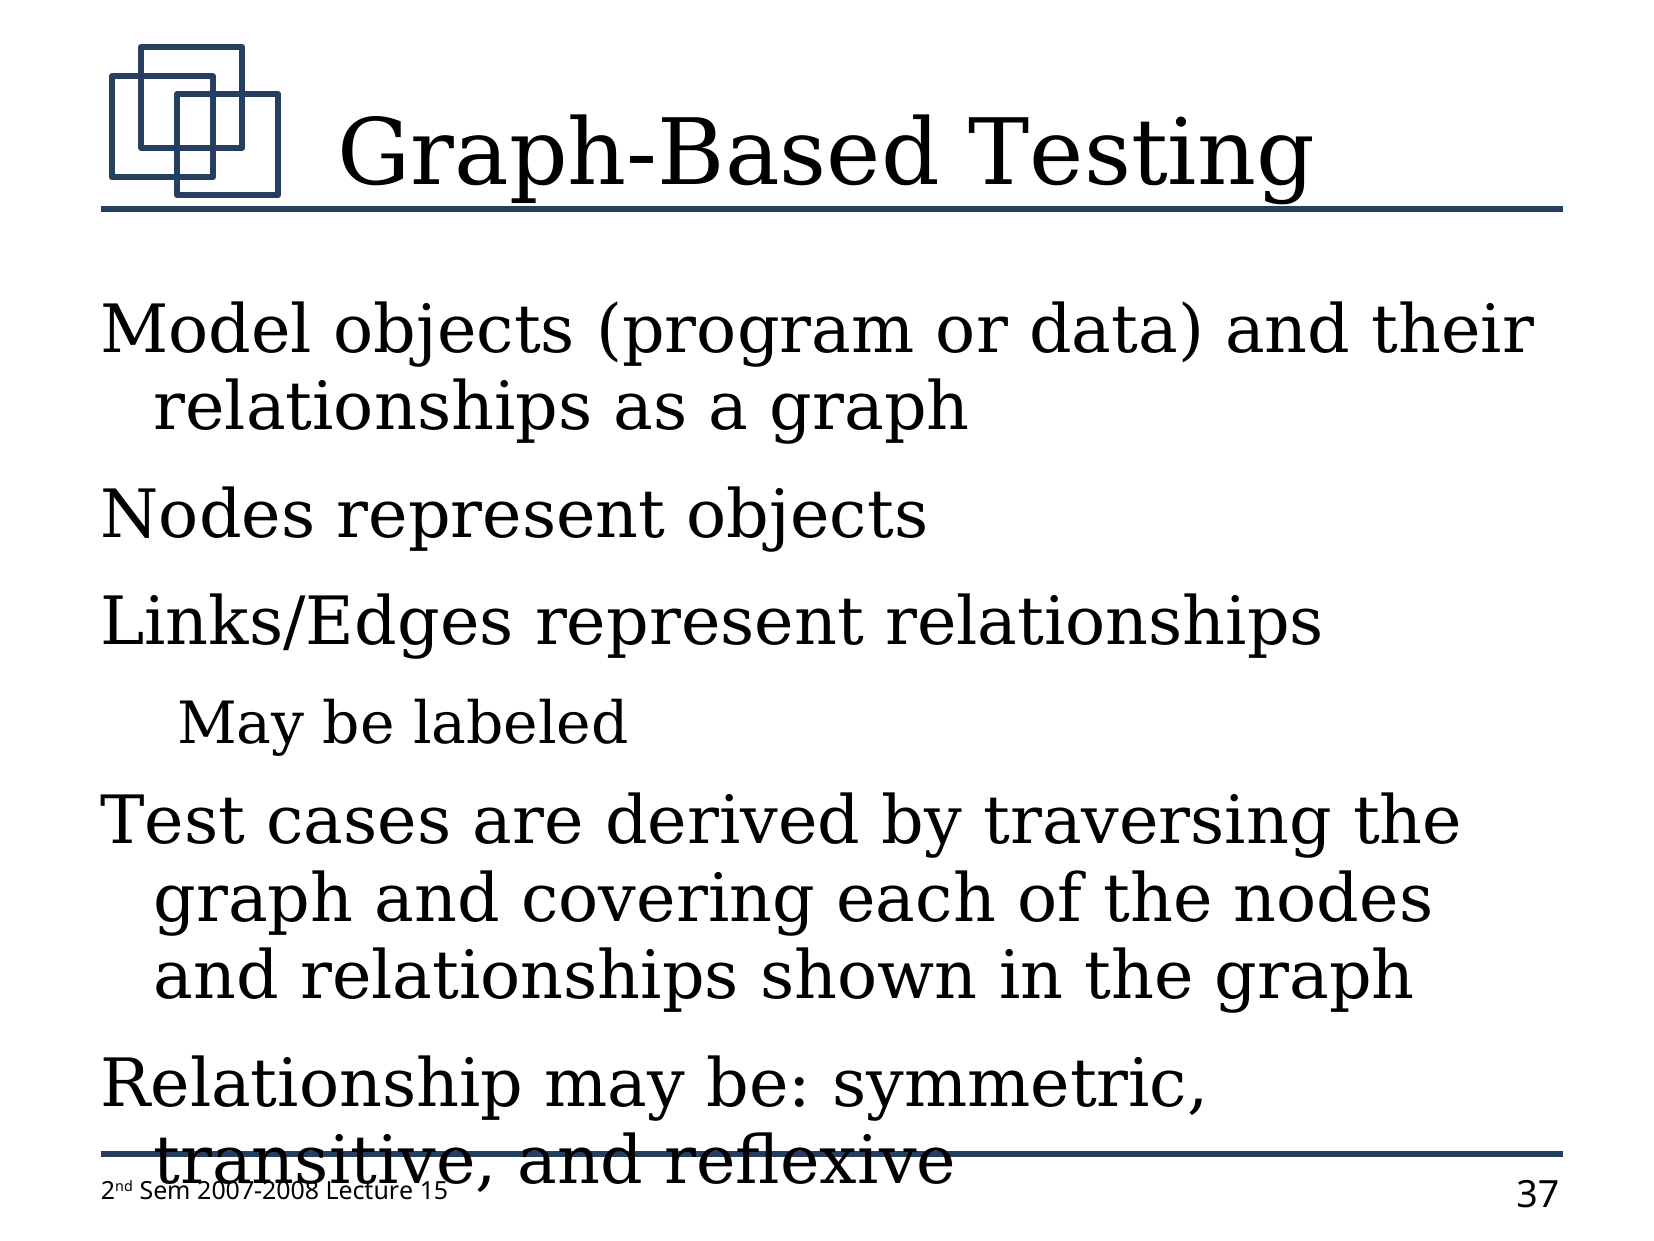

# Graph-Based Testing
Model objects (program or data) and their relationships as a graph
Nodes represent objects
Links/Edges represent relationships
May be labeled
Test cases are derived by traversing the graph and covering each of the nodes and relationships shown in the graph
Relationship may be: symmetric, transitive, and reflexive